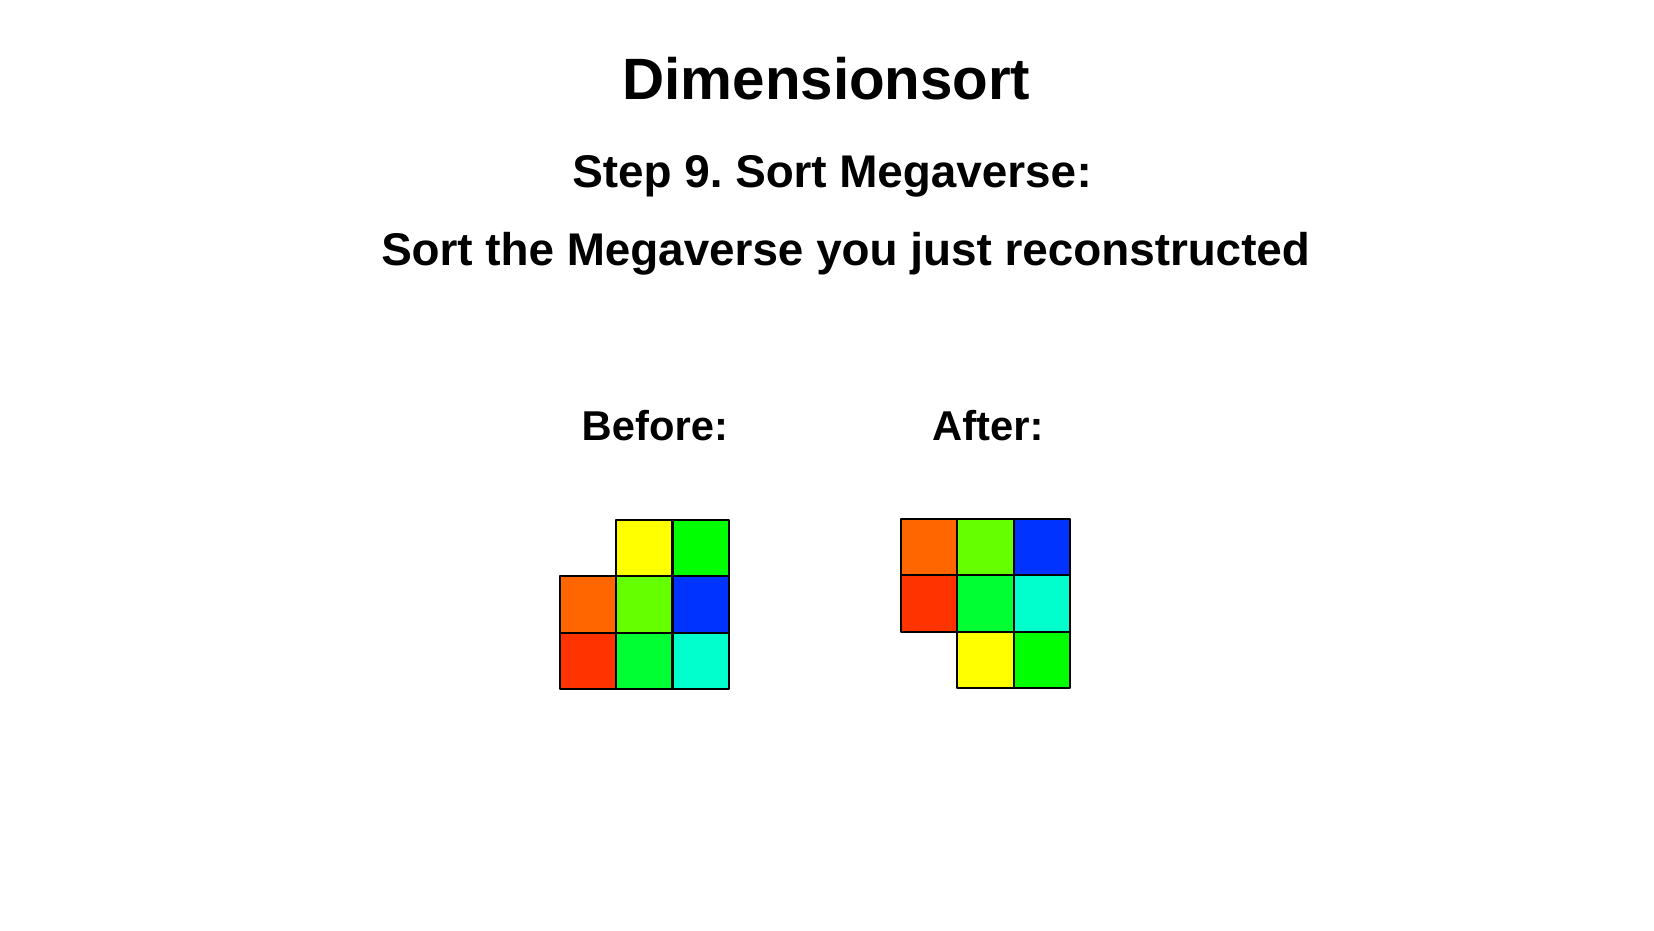

# Dimensionsort
Step 9. Sort Megaverse:
Sort the Megaverse you just reconstructed
Before:
After: